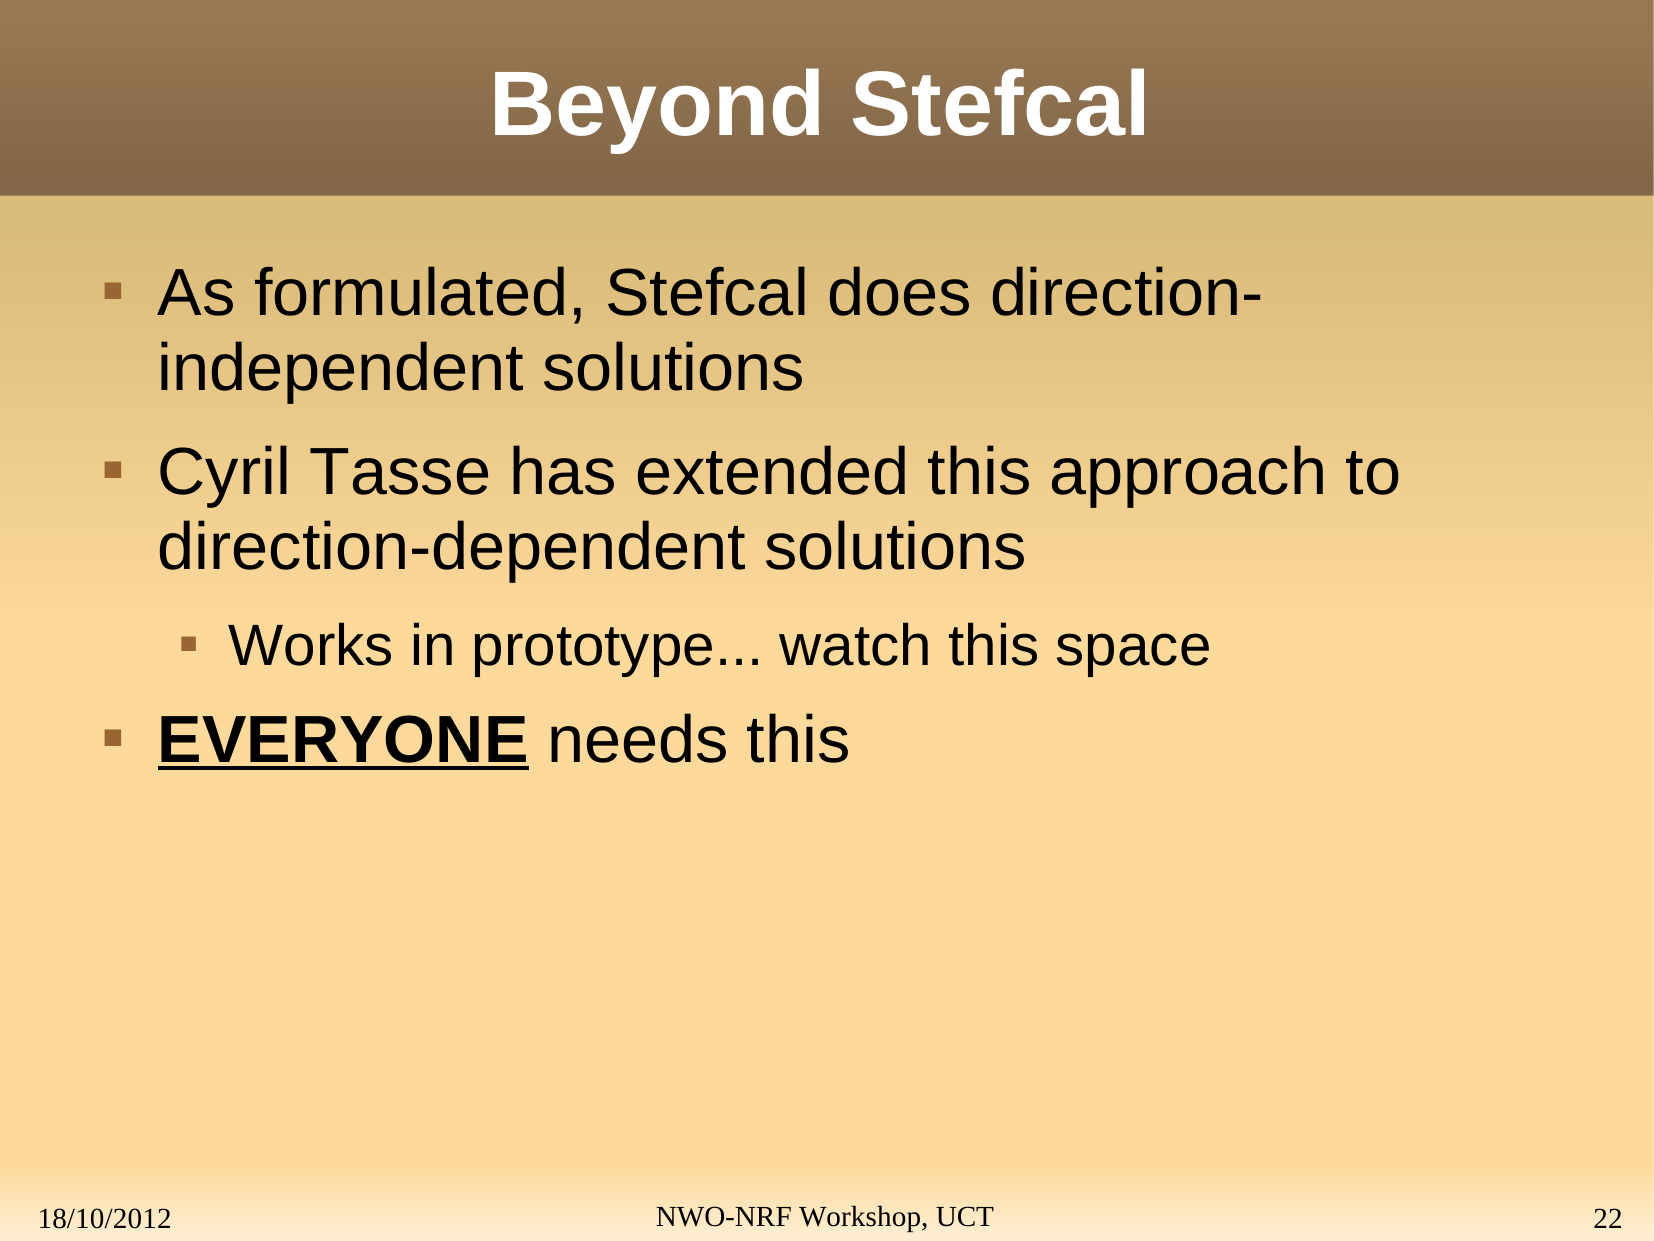

# Beyond Stefcal
As formulated, Stefcal does direction-independent solutions
Cyril Tasse has extended this approach to direction-dependent solutions
Works in prototype... watch this space
EVERYONE needs this
NWO-NRF Workshop, UCT
18/10/2012
22